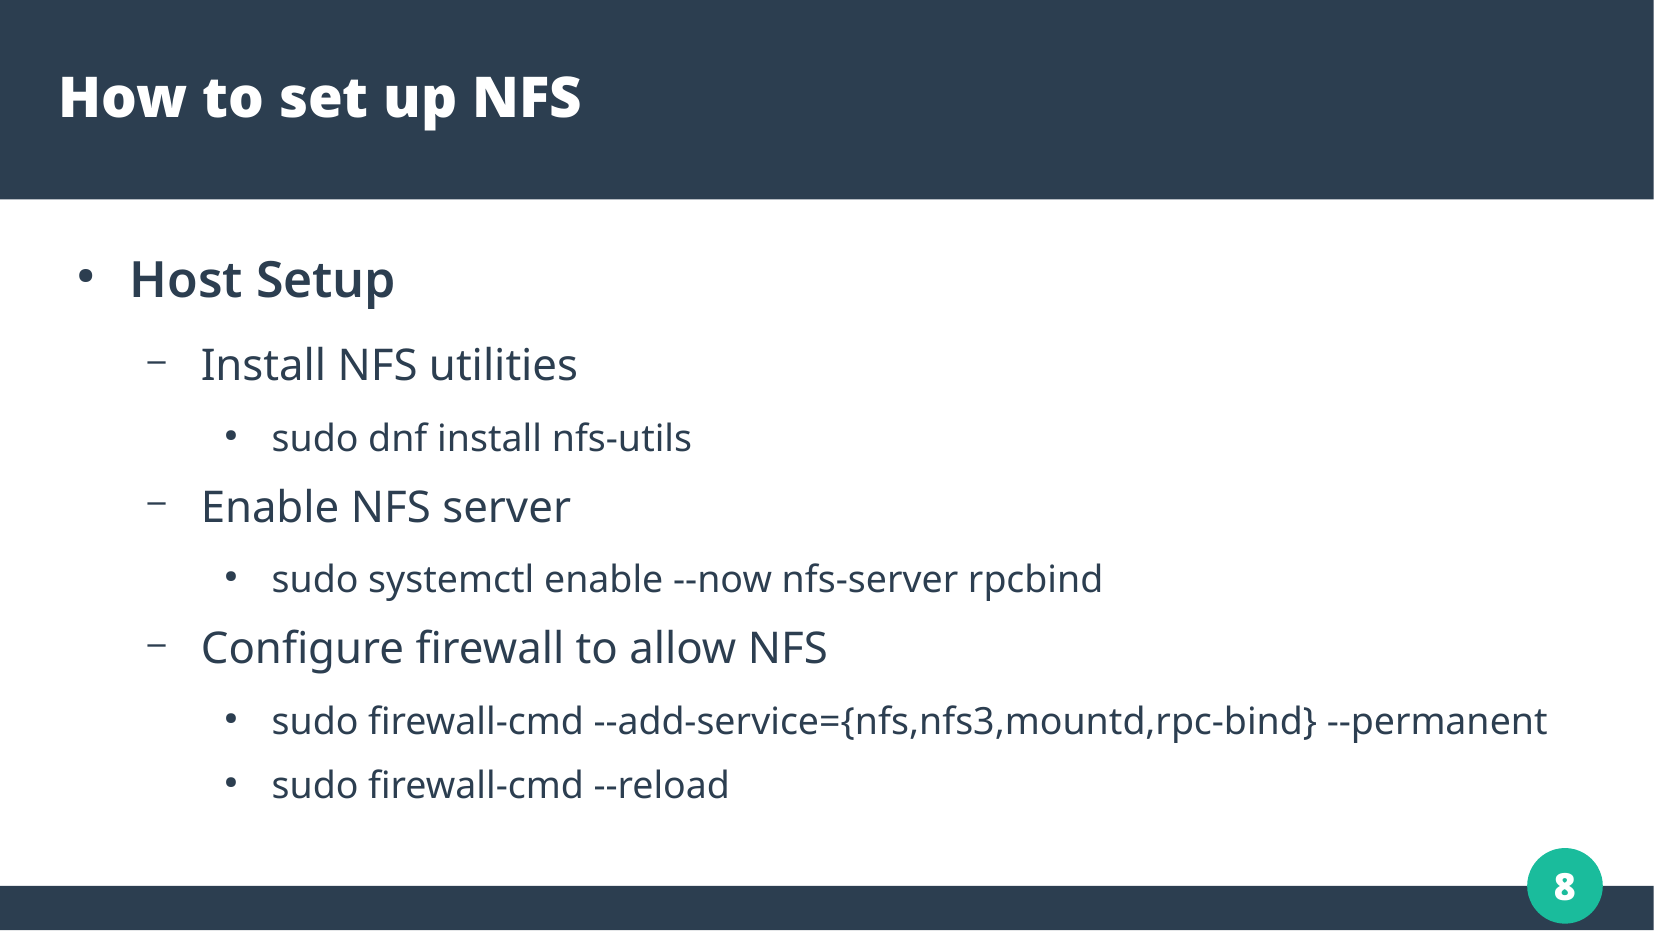

# How to set up NFS
Host Setup
Install NFS utilities
sudo dnf install nfs-utils
Enable NFS server
sudo systemctl enable --now nfs-server rpcbind
Configure firewall to allow NFS
sudo firewall-cmd --add-service={nfs,nfs3,mountd,rpc-bind} --permanent
sudo firewall-cmd --reload